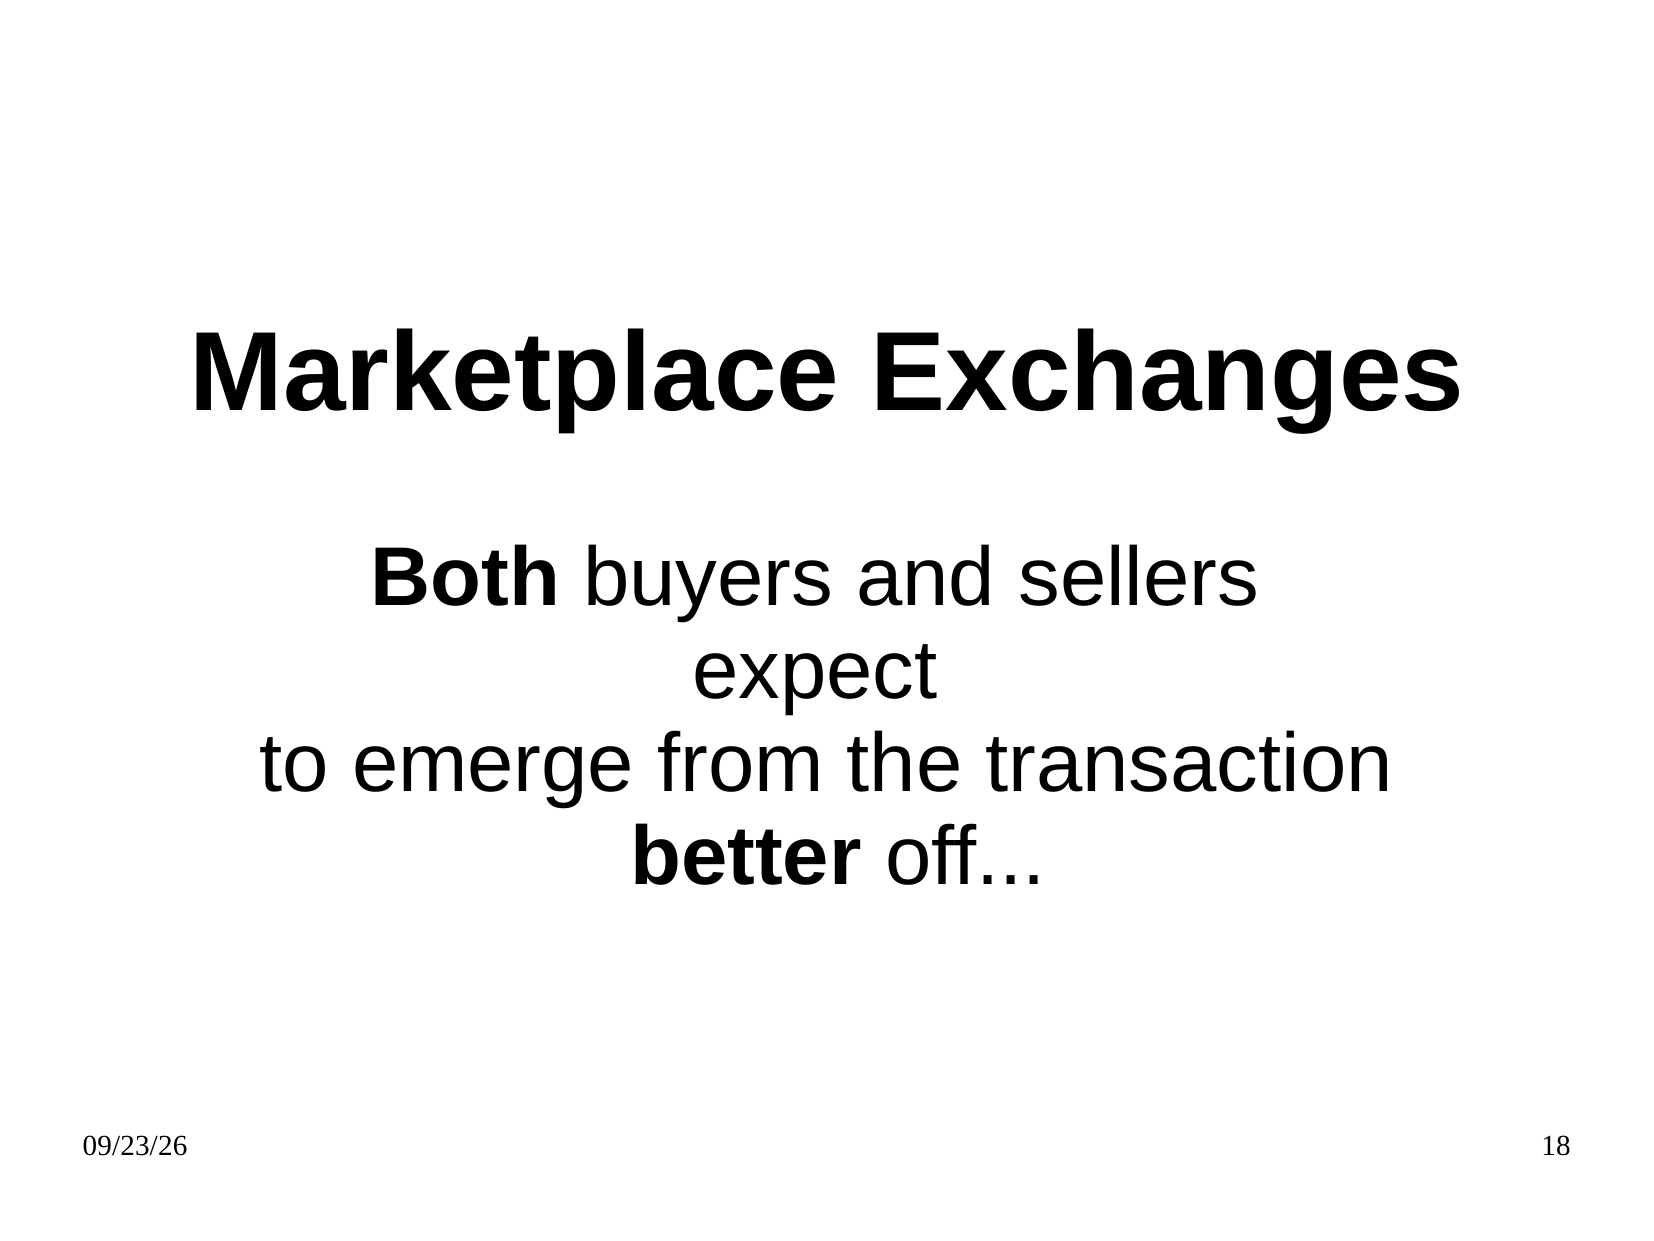

# Marketplace Exchanges
Both buyers and sellers
expect
to emerge from the transaction
 better off...
18